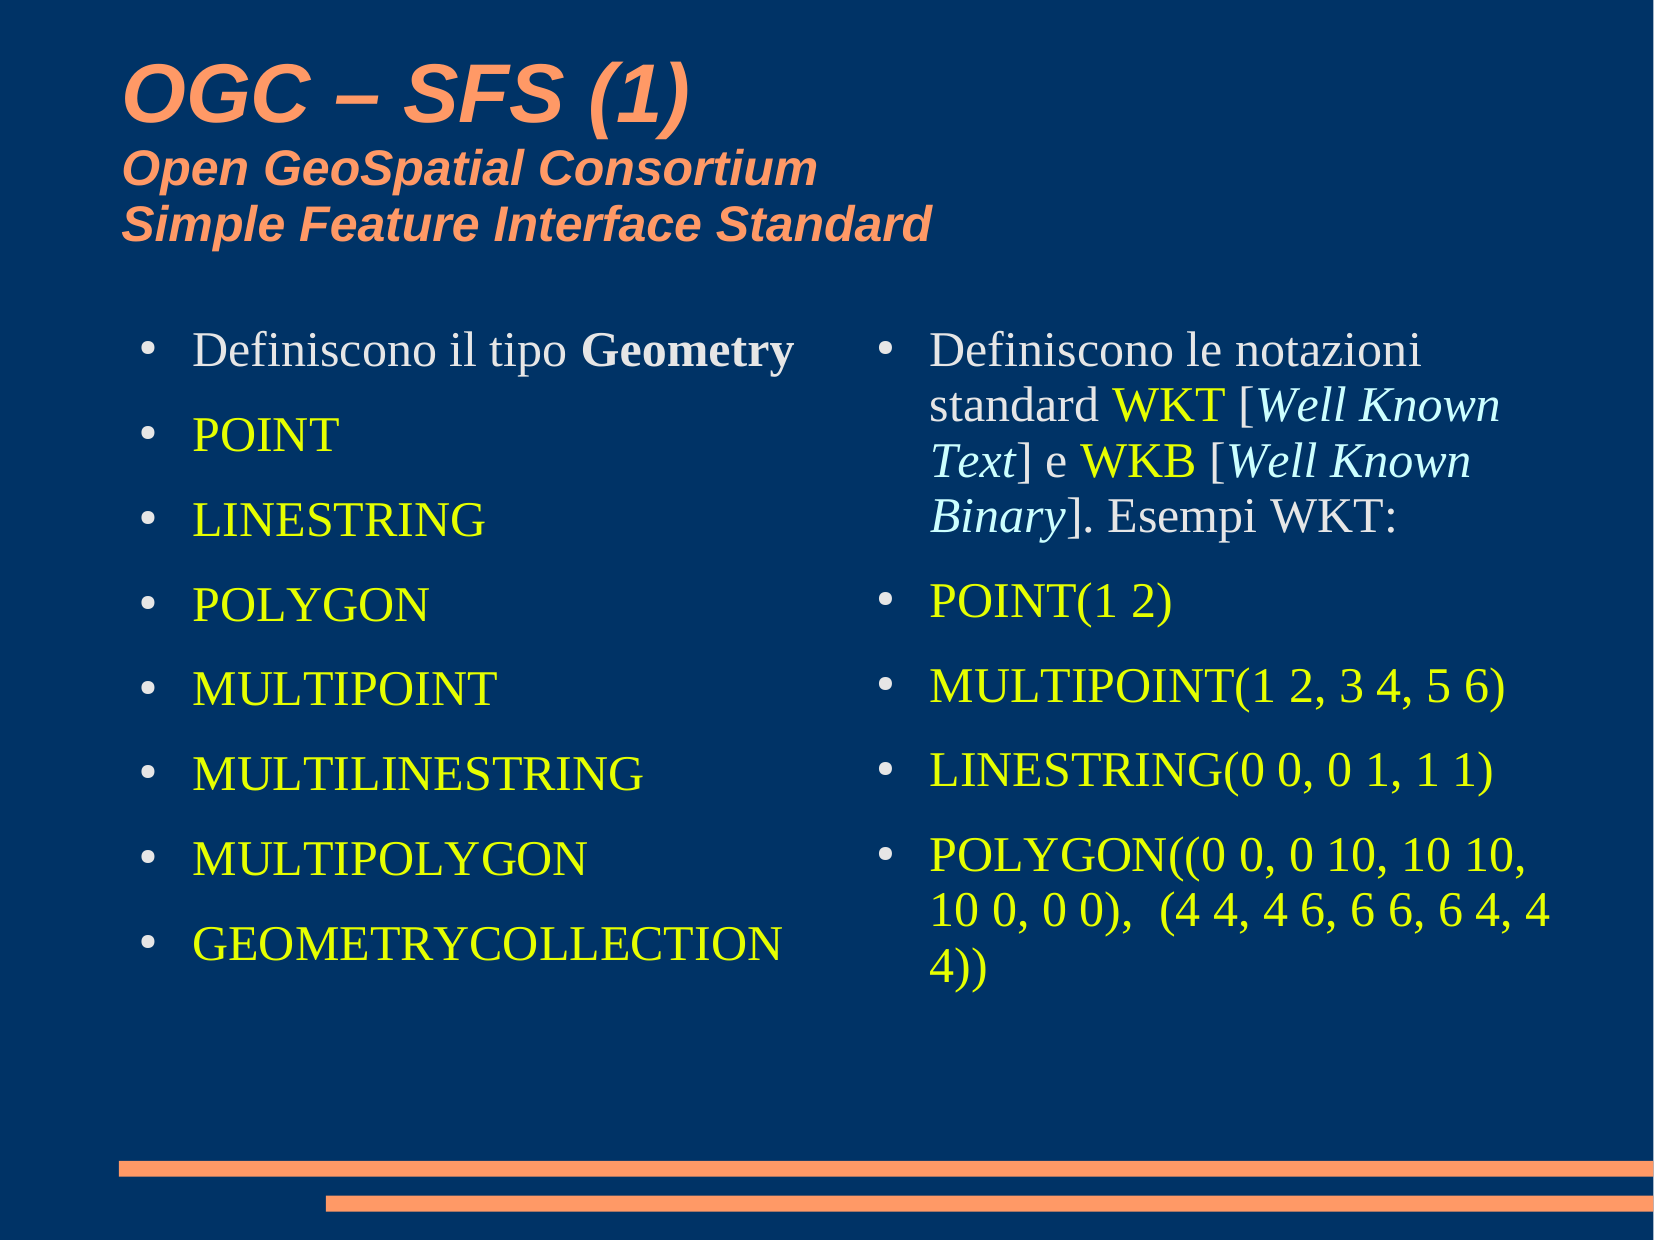

# OGC – SFS (1) Open GeoSpatial Consortium Simple Feature Interface Standard
Definiscono il tipo Geometry
POINT
LINESTRING
POLYGON
MULTIPOINT
MULTILINESTRING
MULTIPOLYGON
GEOMETRYCOLLECTION
Definiscono le notazioni standard WKT [Well Known Text] e WKB [Well Known Binary]. Esempi WKT:
POINT(1 2)
MULTIPOINT(1 2, 3 4, 5 6)
LINESTRING(0 0, 0 1, 1 1)
POLYGON((0 0, 0 10, 10 10, 10 0, 0 0), (4 4, 4 6, 6 6, 6 4, 4 4))